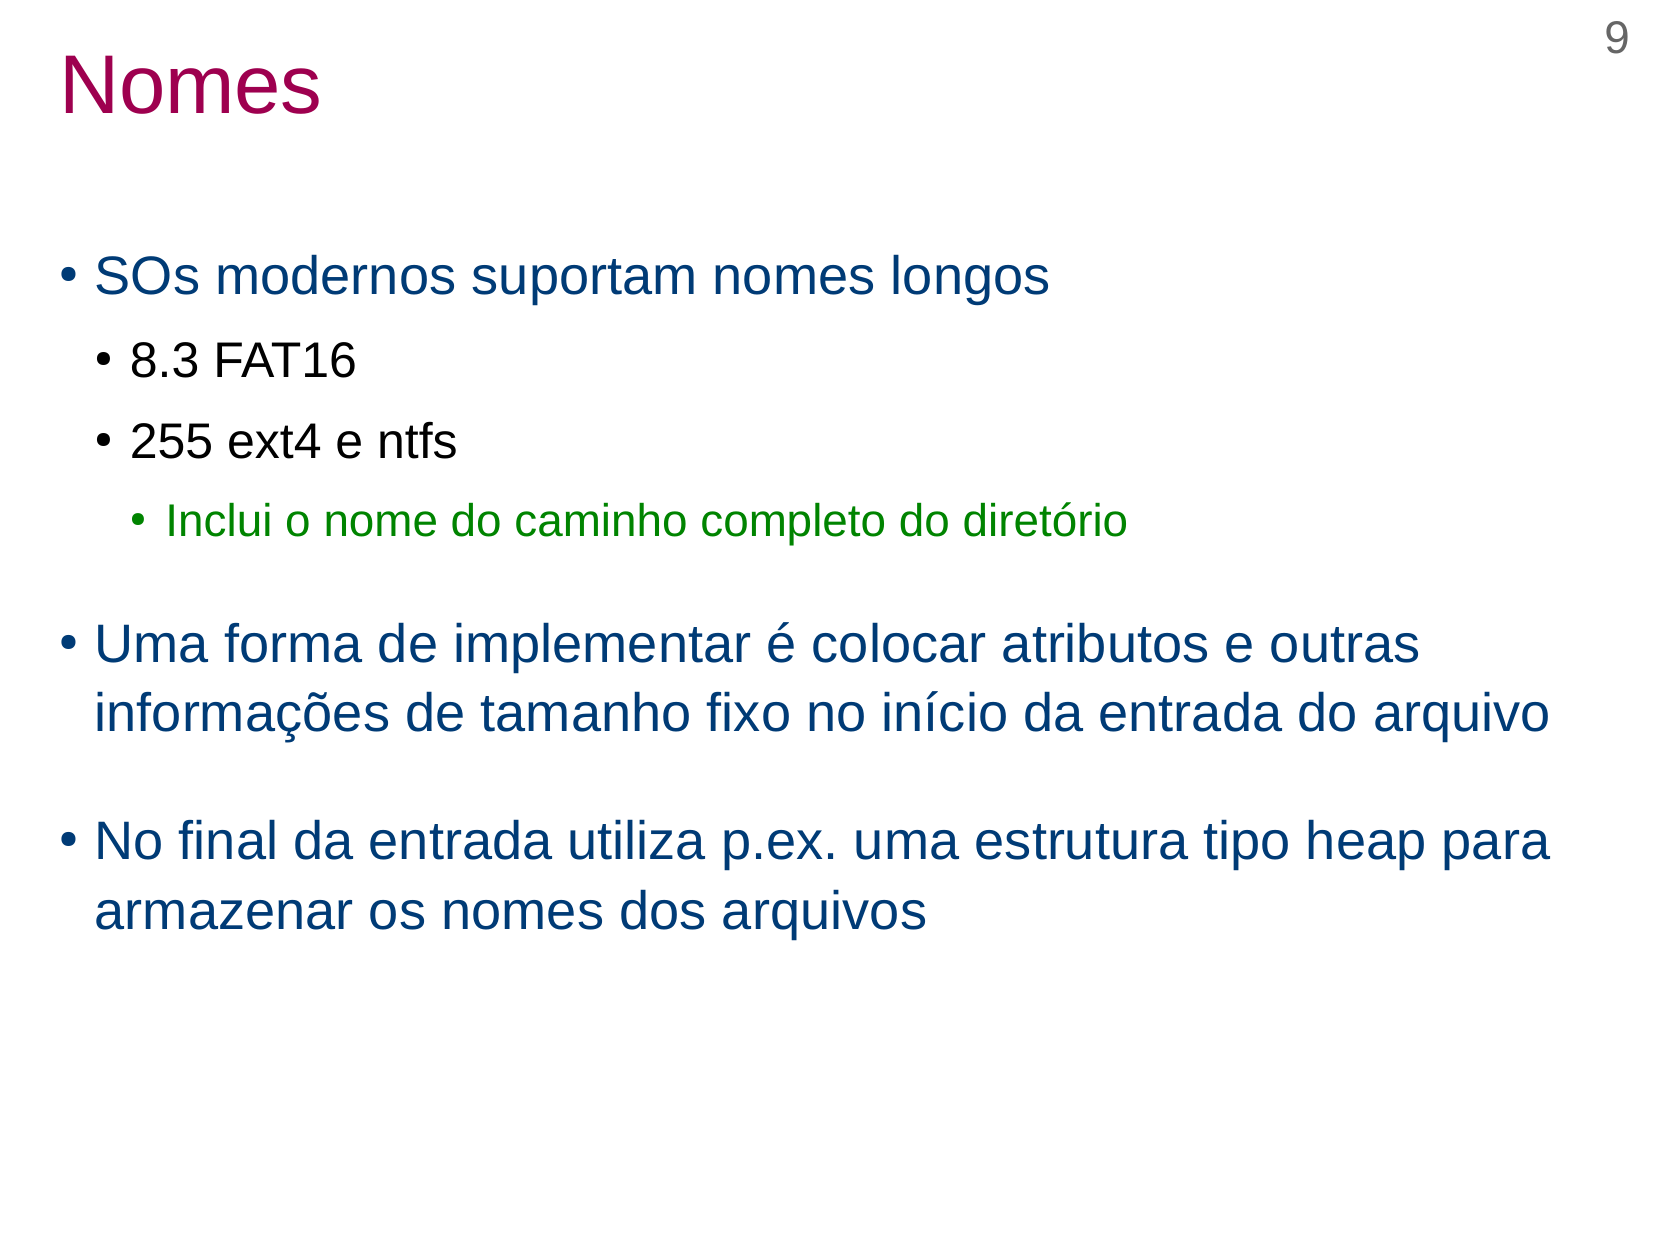

9
# Nomes
SOs modernos suportam nomes longos
8.3 FAT16
255 ext4 e ntfs
Inclui o nome do caminho completo do diretório
Uma forma de implementar é colocar atributos e outras informações de tamanho fixo no início da entrada do arquivo
No final da entrada utiliza p.ex. uma estrutura tipo heap para armazenar os nomes dos arquivos